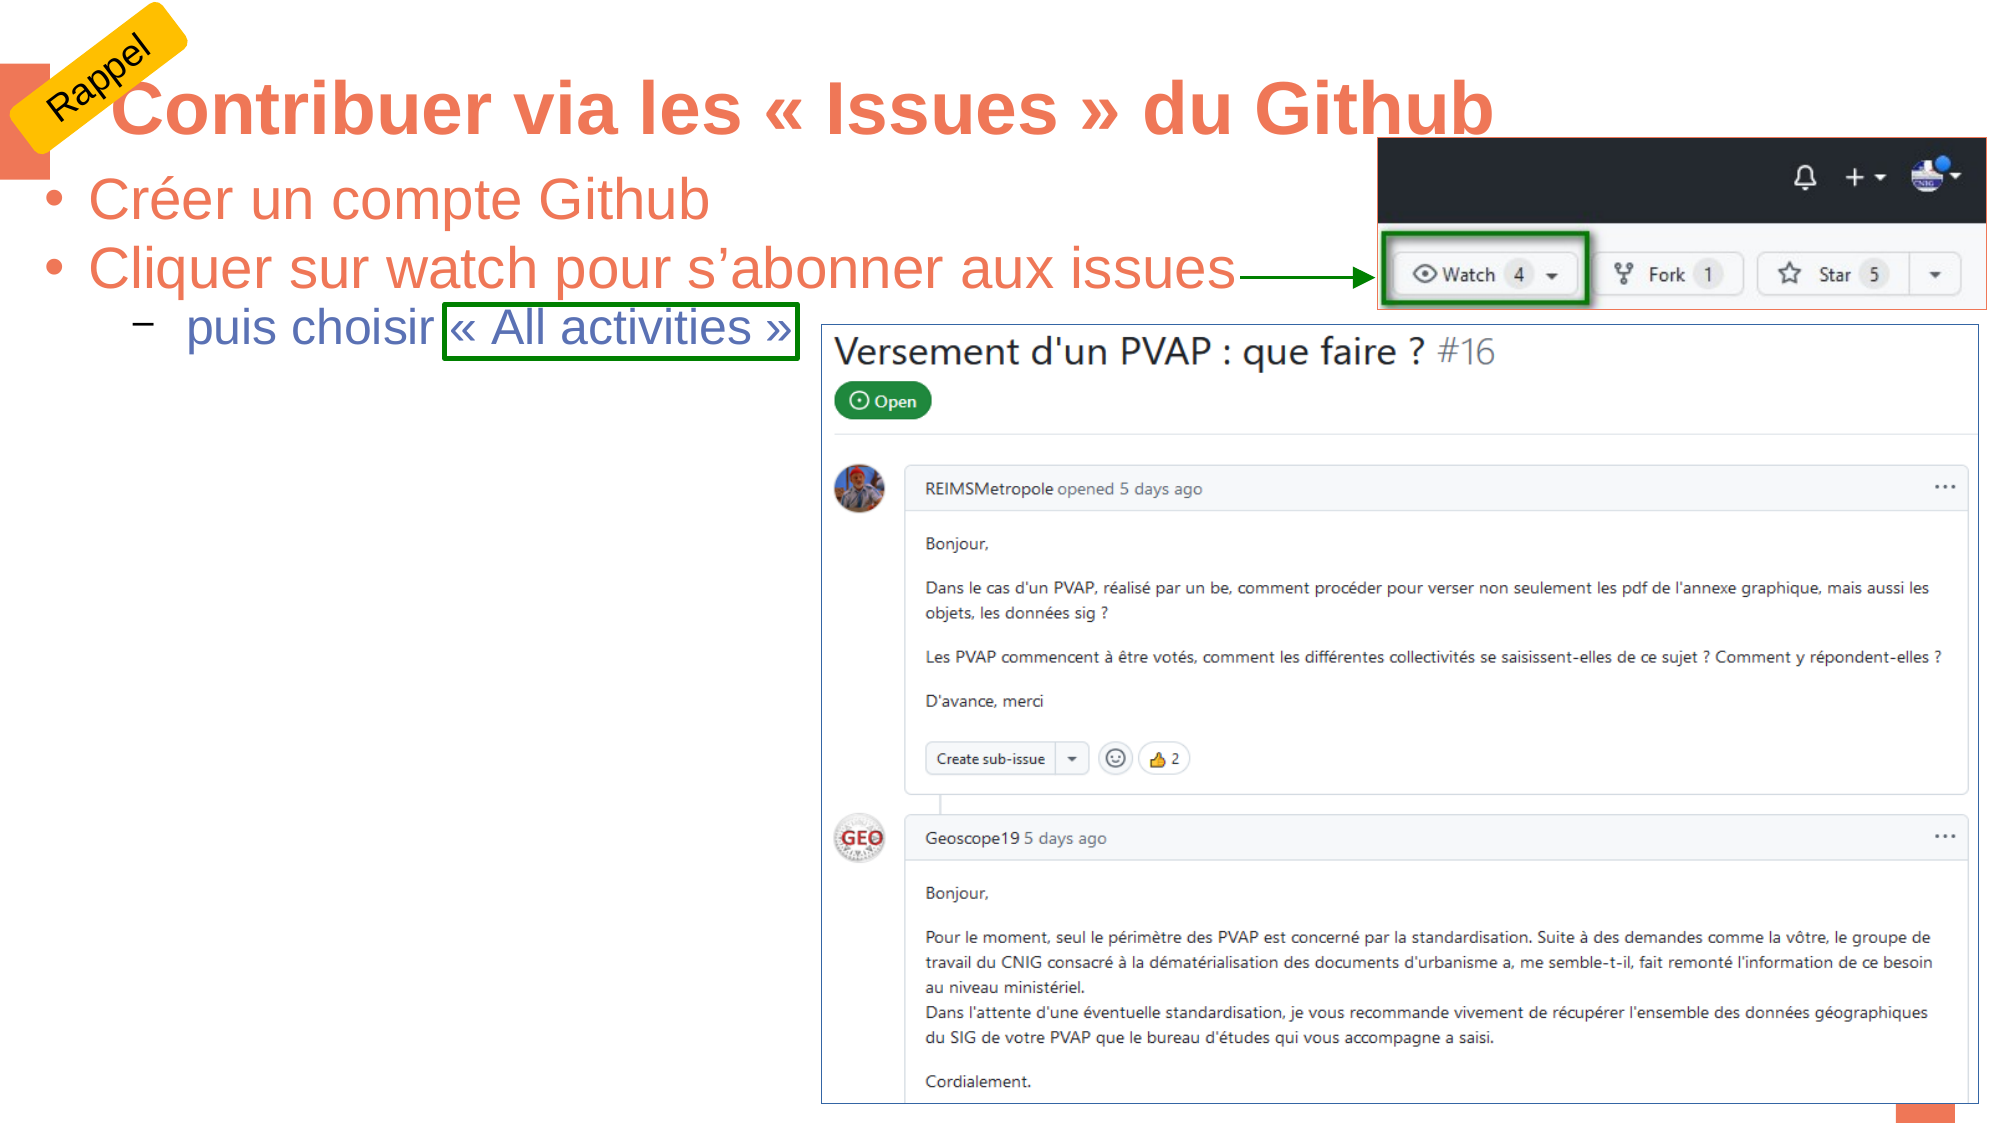

Rappel
# Contribuer via les « Issues » du Github
Créer un compte Github
Cliquer sur watch pour s’abonner aux issues
puis choisir « All activities »
38
GT CNIG DDU n°2024-4 du 20 mars 2025